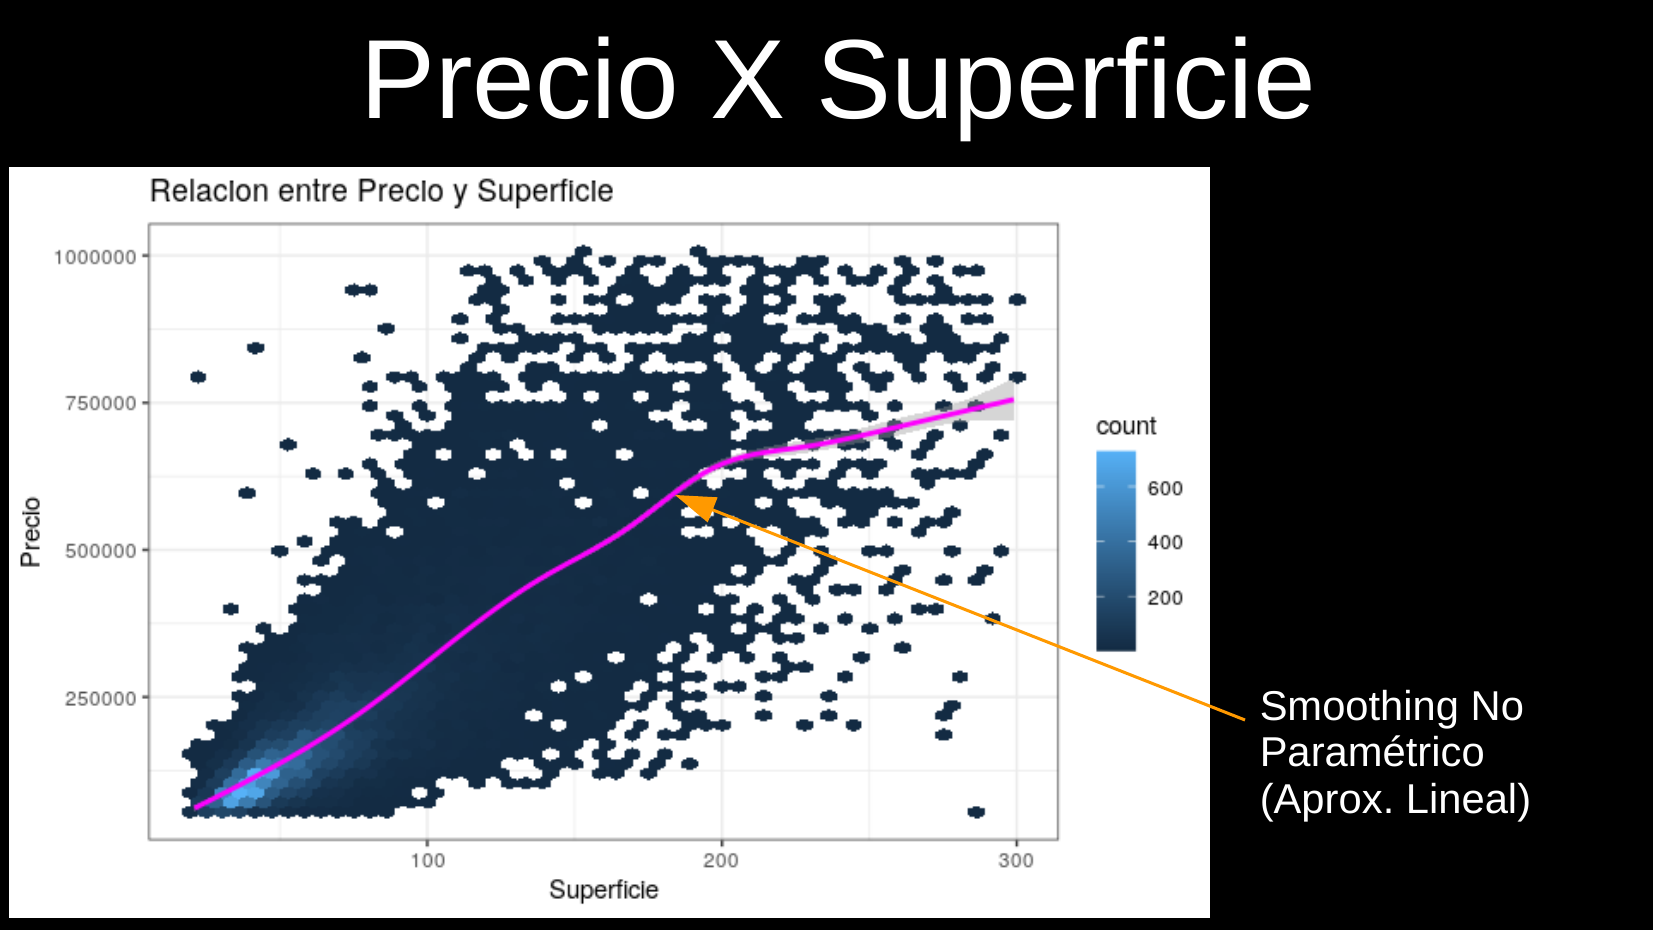

Precio X Superficie
Smoothing No Paramétrico (Aprox. Lineal)